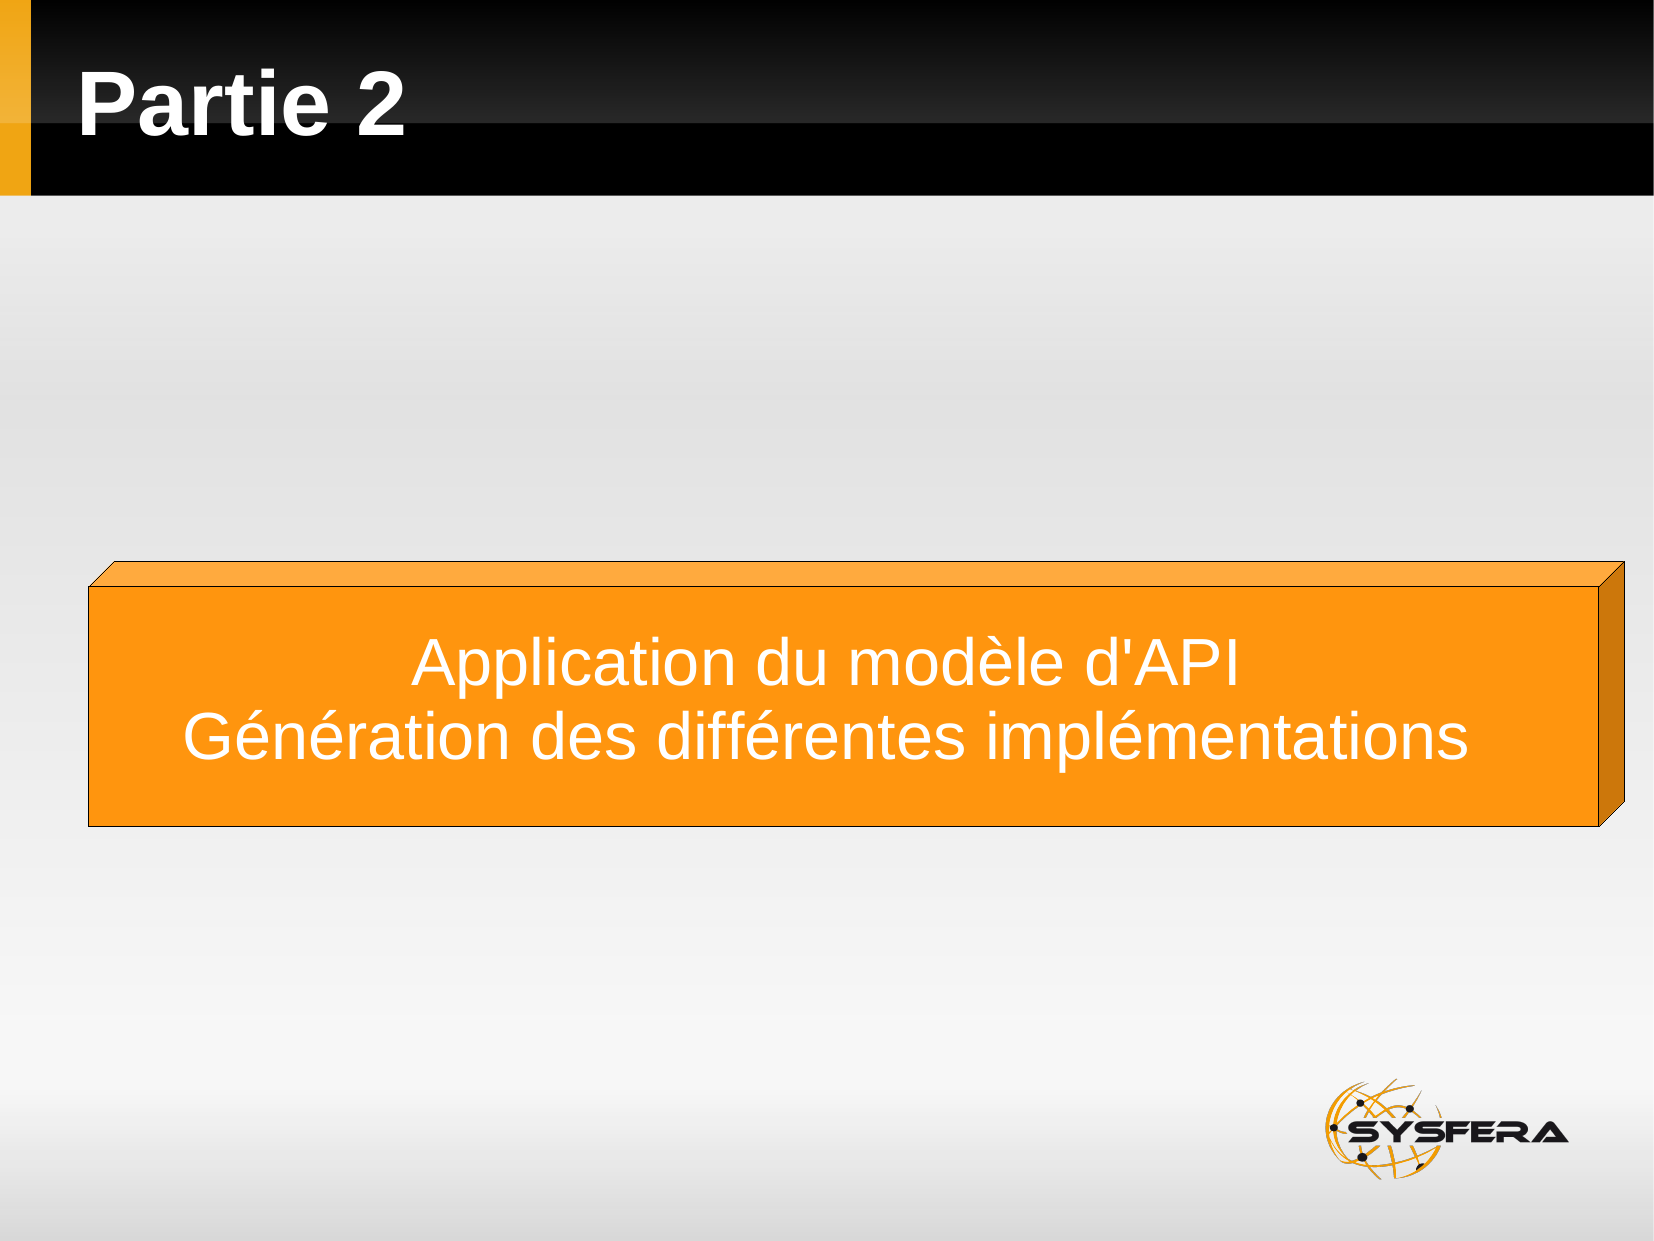

# Partie 2
Application du modèle d'API
Génération des différentes implémentations